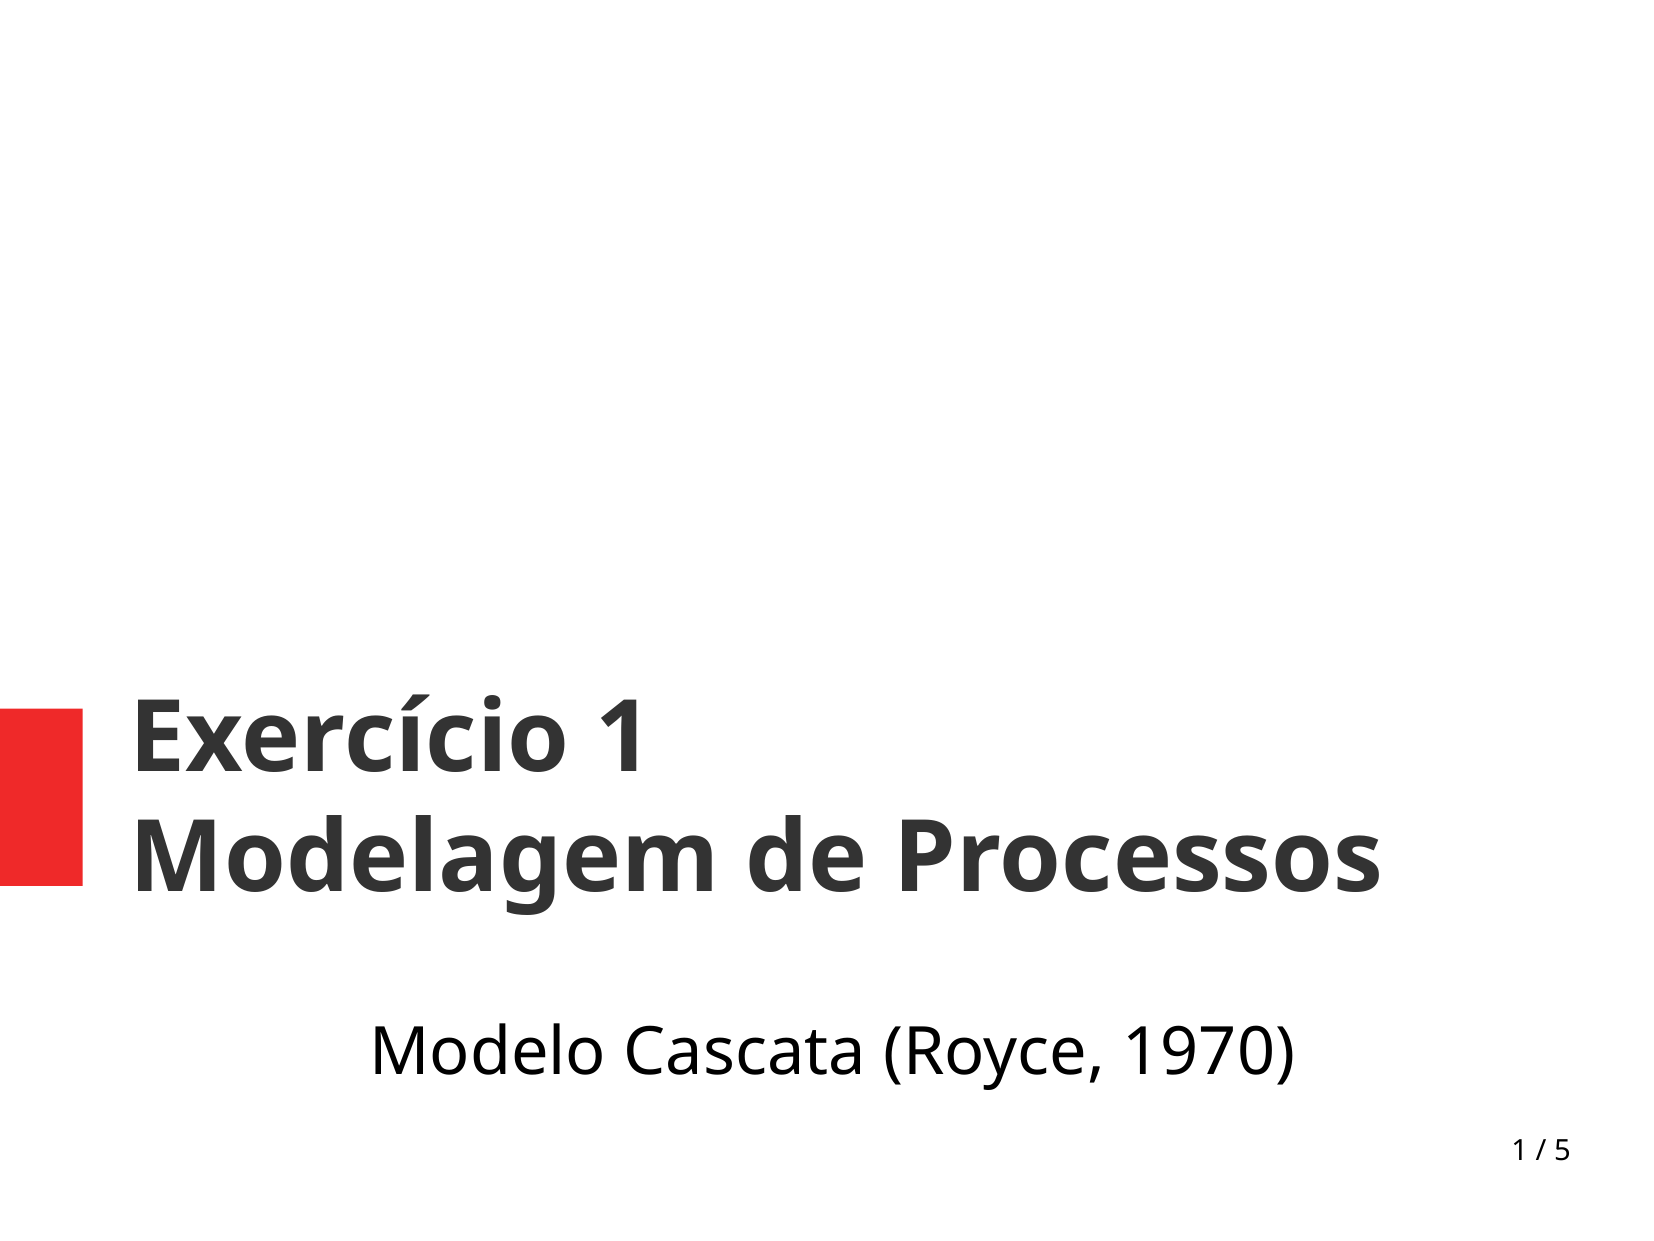

# Exercício 1 Modelagem de Processos
Modelo Cascata (Royce, 1970)
1